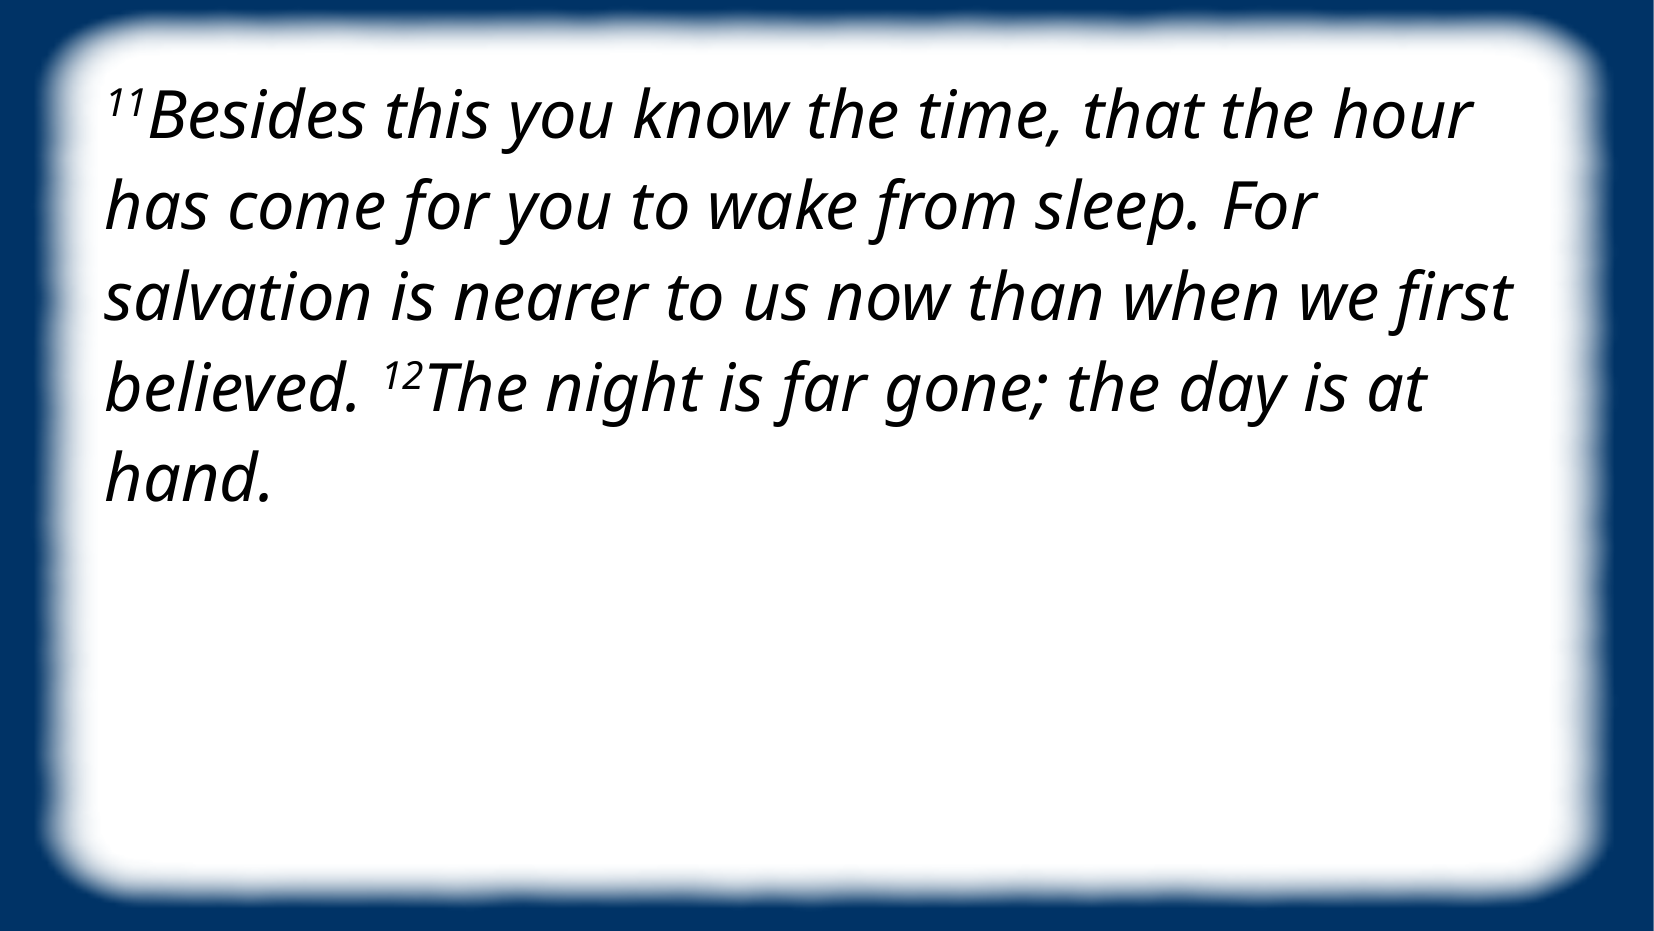

11Besides this you know the time, that the hour has come for you to wake from sleep. For salvation is nearer to us now than when we first believed. 12The night is far gone; the day is at hand.